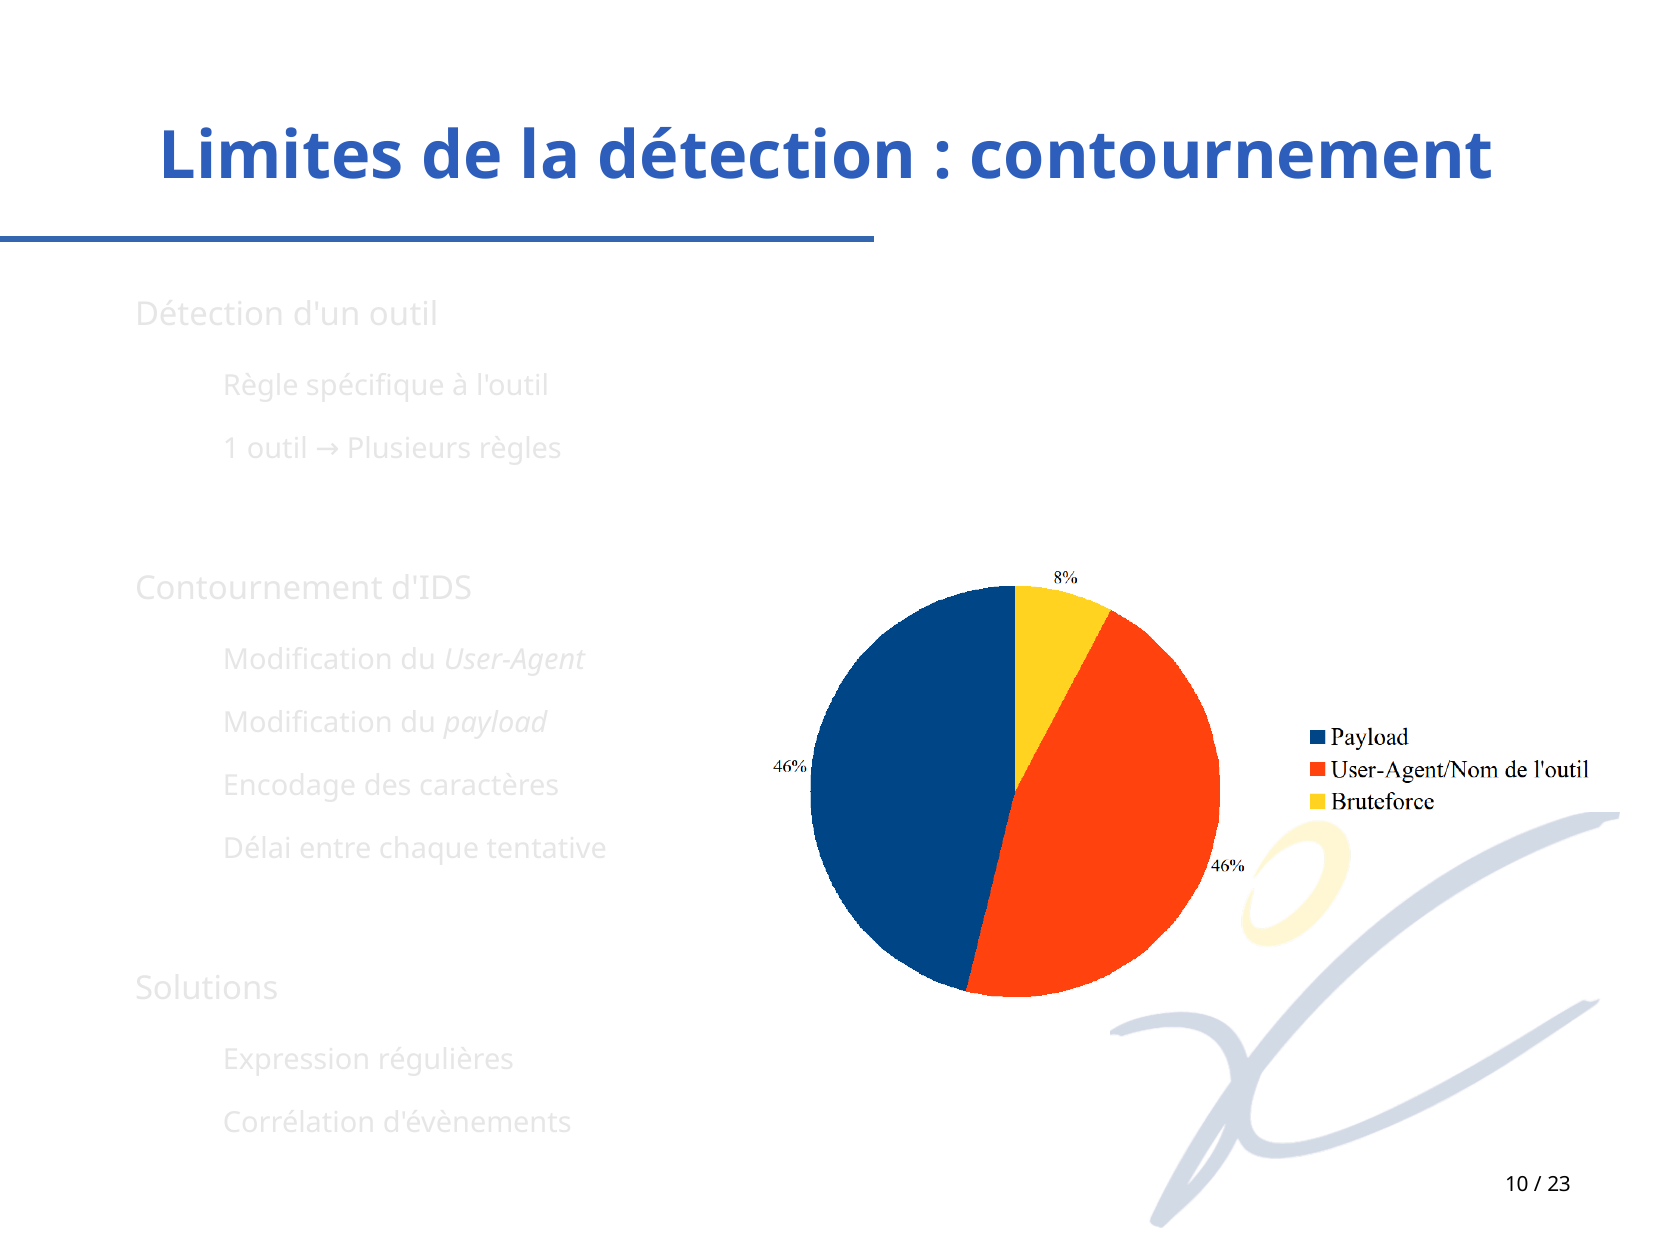

# Limites de la détection : contournement
Détection d'un outil
Règle spécifique à l'outil
1 outil → Plusieurs règles
Contournement d'IDS
Modification du User-Agent
Modification du payload
Encodage des caractères
Délai entre chaque tentative
Solutions
Expression régulières
Corrélation d'évènements
10